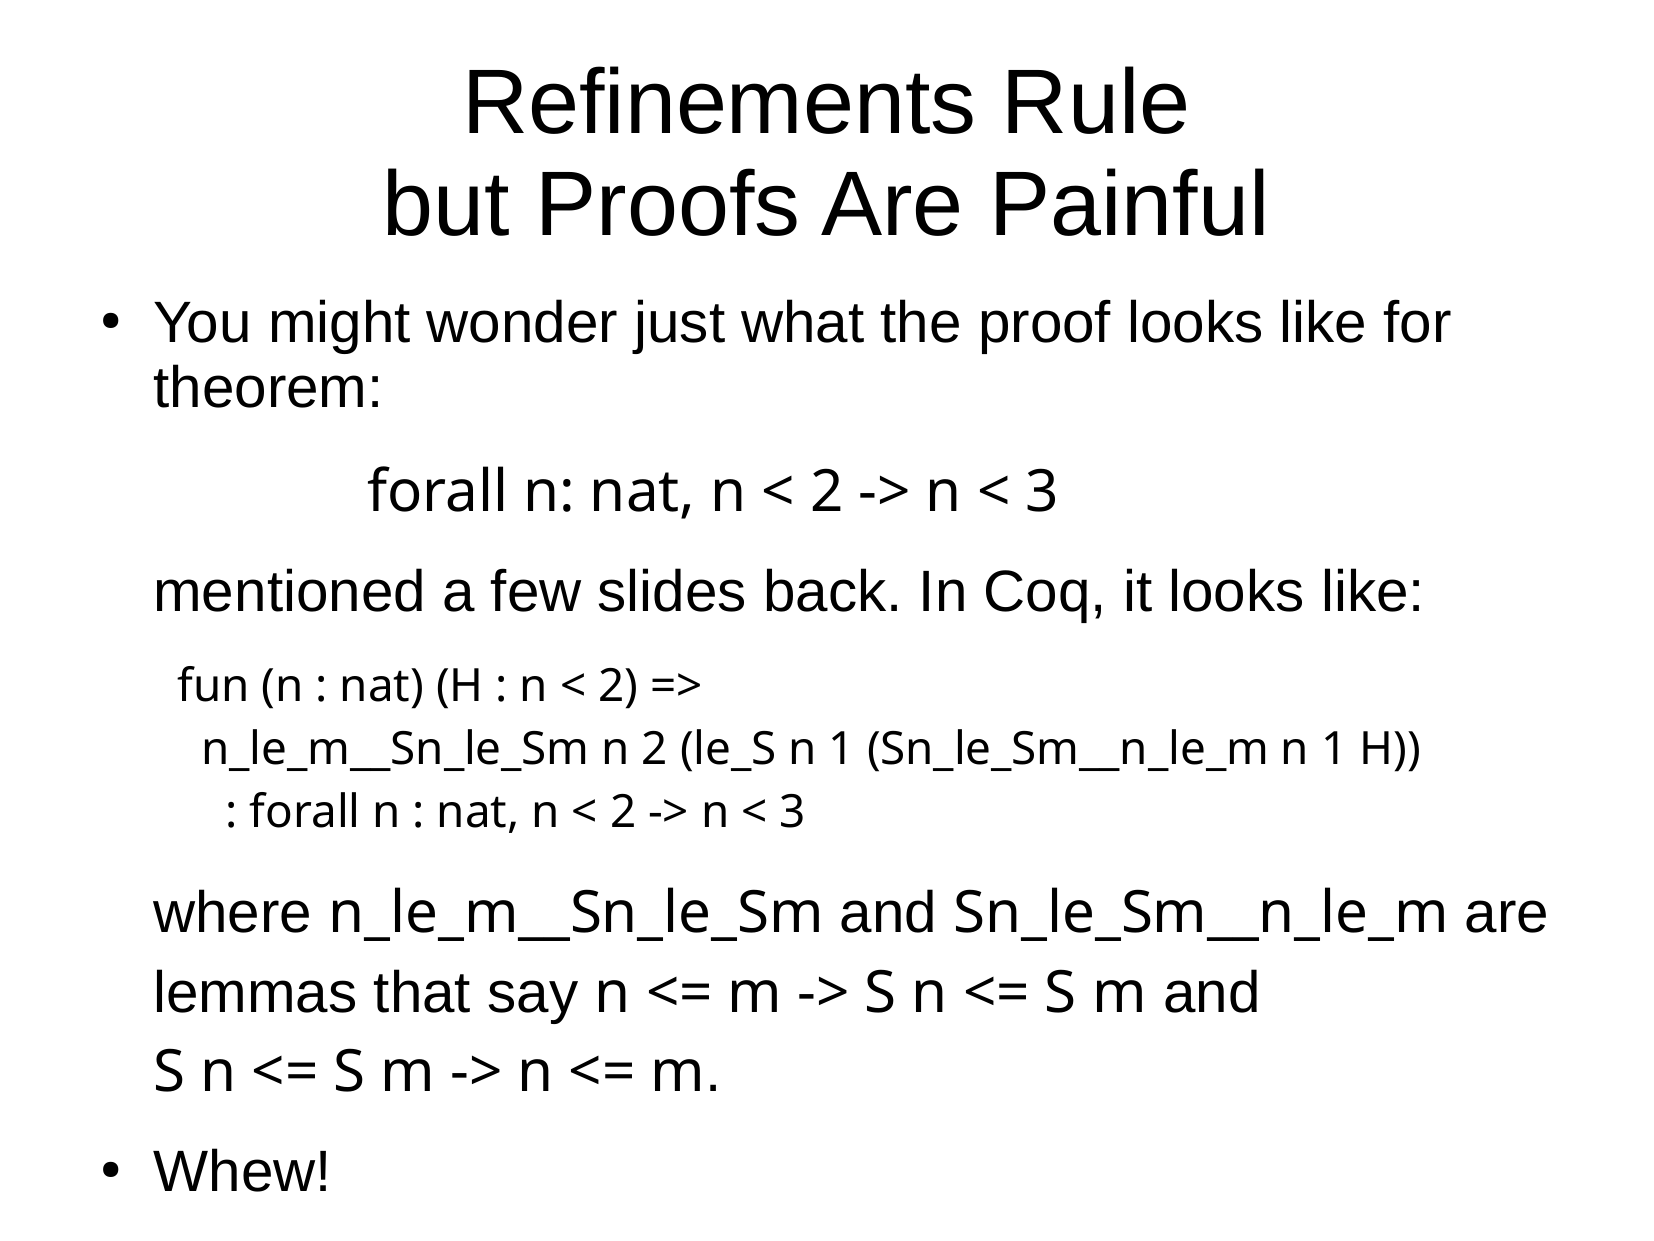

# Refinements Rule but Proofs Are Painful
You might wonder just what the proof looks like for theorem:
 forall n: nat, n < 2 -> n < 3
mentioned a few slides back. In Coq, it looks like:
 fun (n : nat) (H : n < 2) =>
 n_le_m__Sn_le_Sm n 2 (le_S n 1 (Sn_le_Sm__n_le_m n 1 H))
 : forall n : nat, n < 2 -> n < 3
where n_le_m__Sn_le_Sm and Sn_le_Sm__n_le_m are lemmas that say n <= m -> S n <= S m and
S n <= S m -> n <= m.
Whew!